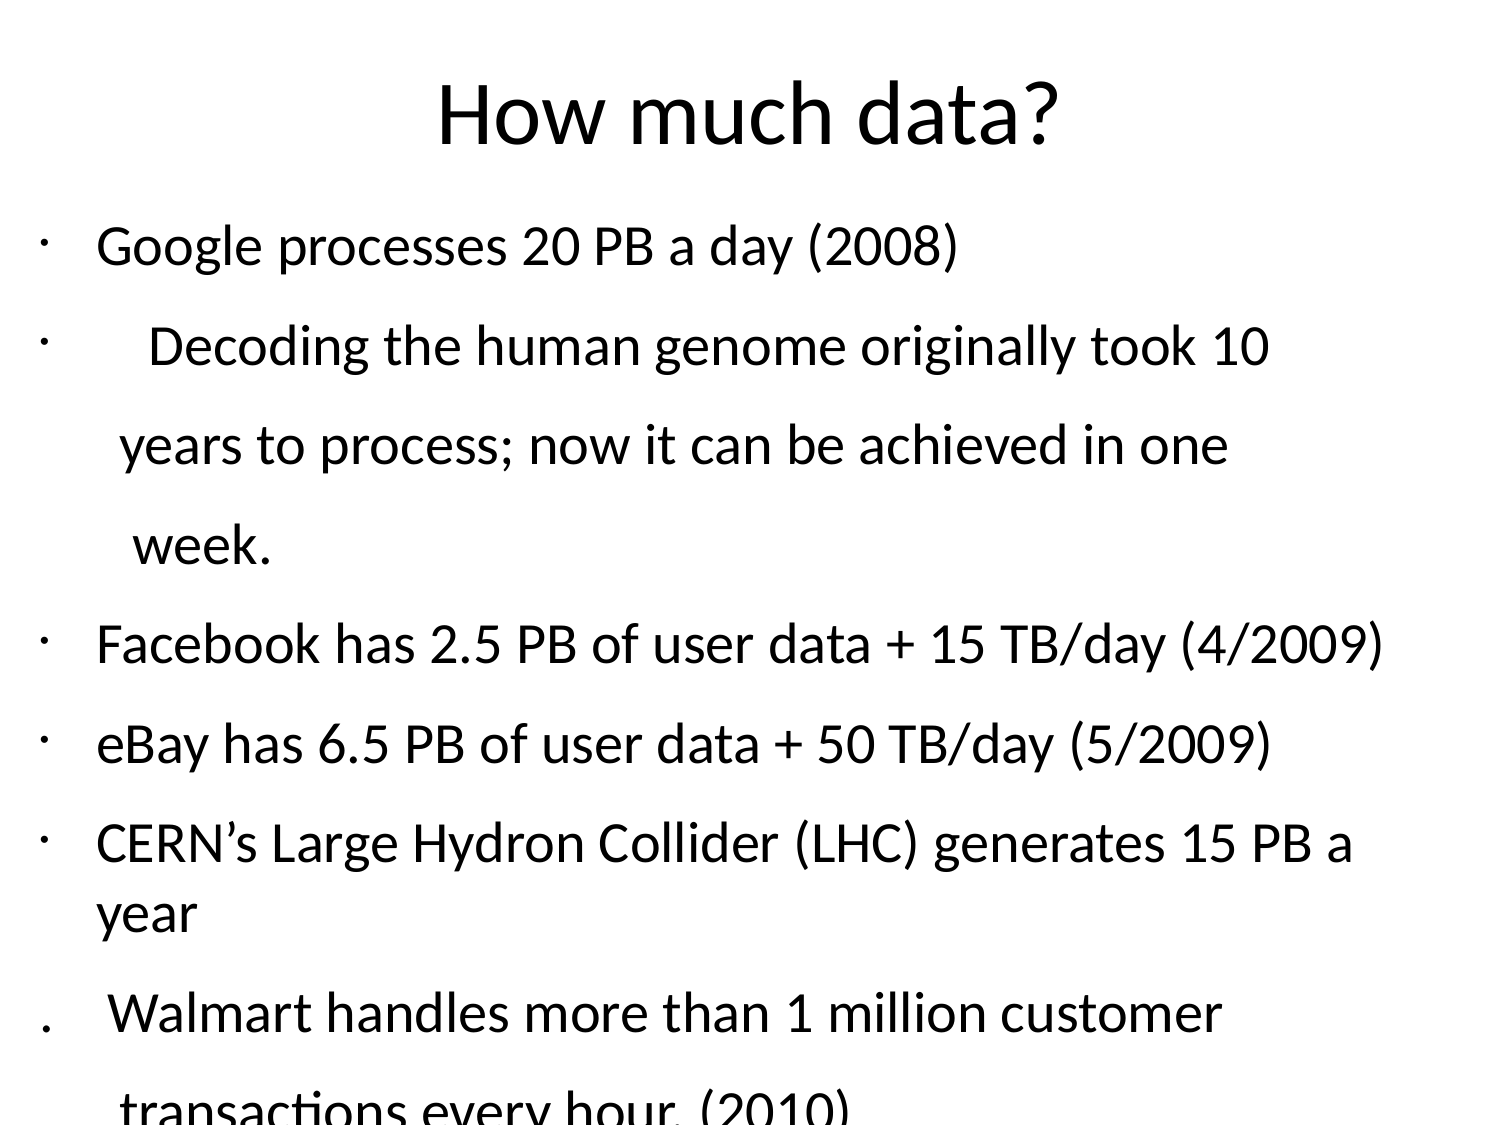

# How much data?
Google processes 20 PB a day (2008)
 Decoding the human genome originally took 10
 years to process; now it can be achieved in one
 week.
Facebook has 2.5 PB of user data + 15 TB/day (4/2009)
eBay has 6.5 PB of user data + 50 TB/day (5/2009)
CERN’s Large Hydron Collider (LHC) generates 15 PB a year
. Walmart handles more than 1 million customer
 transactions every hour. (2010)